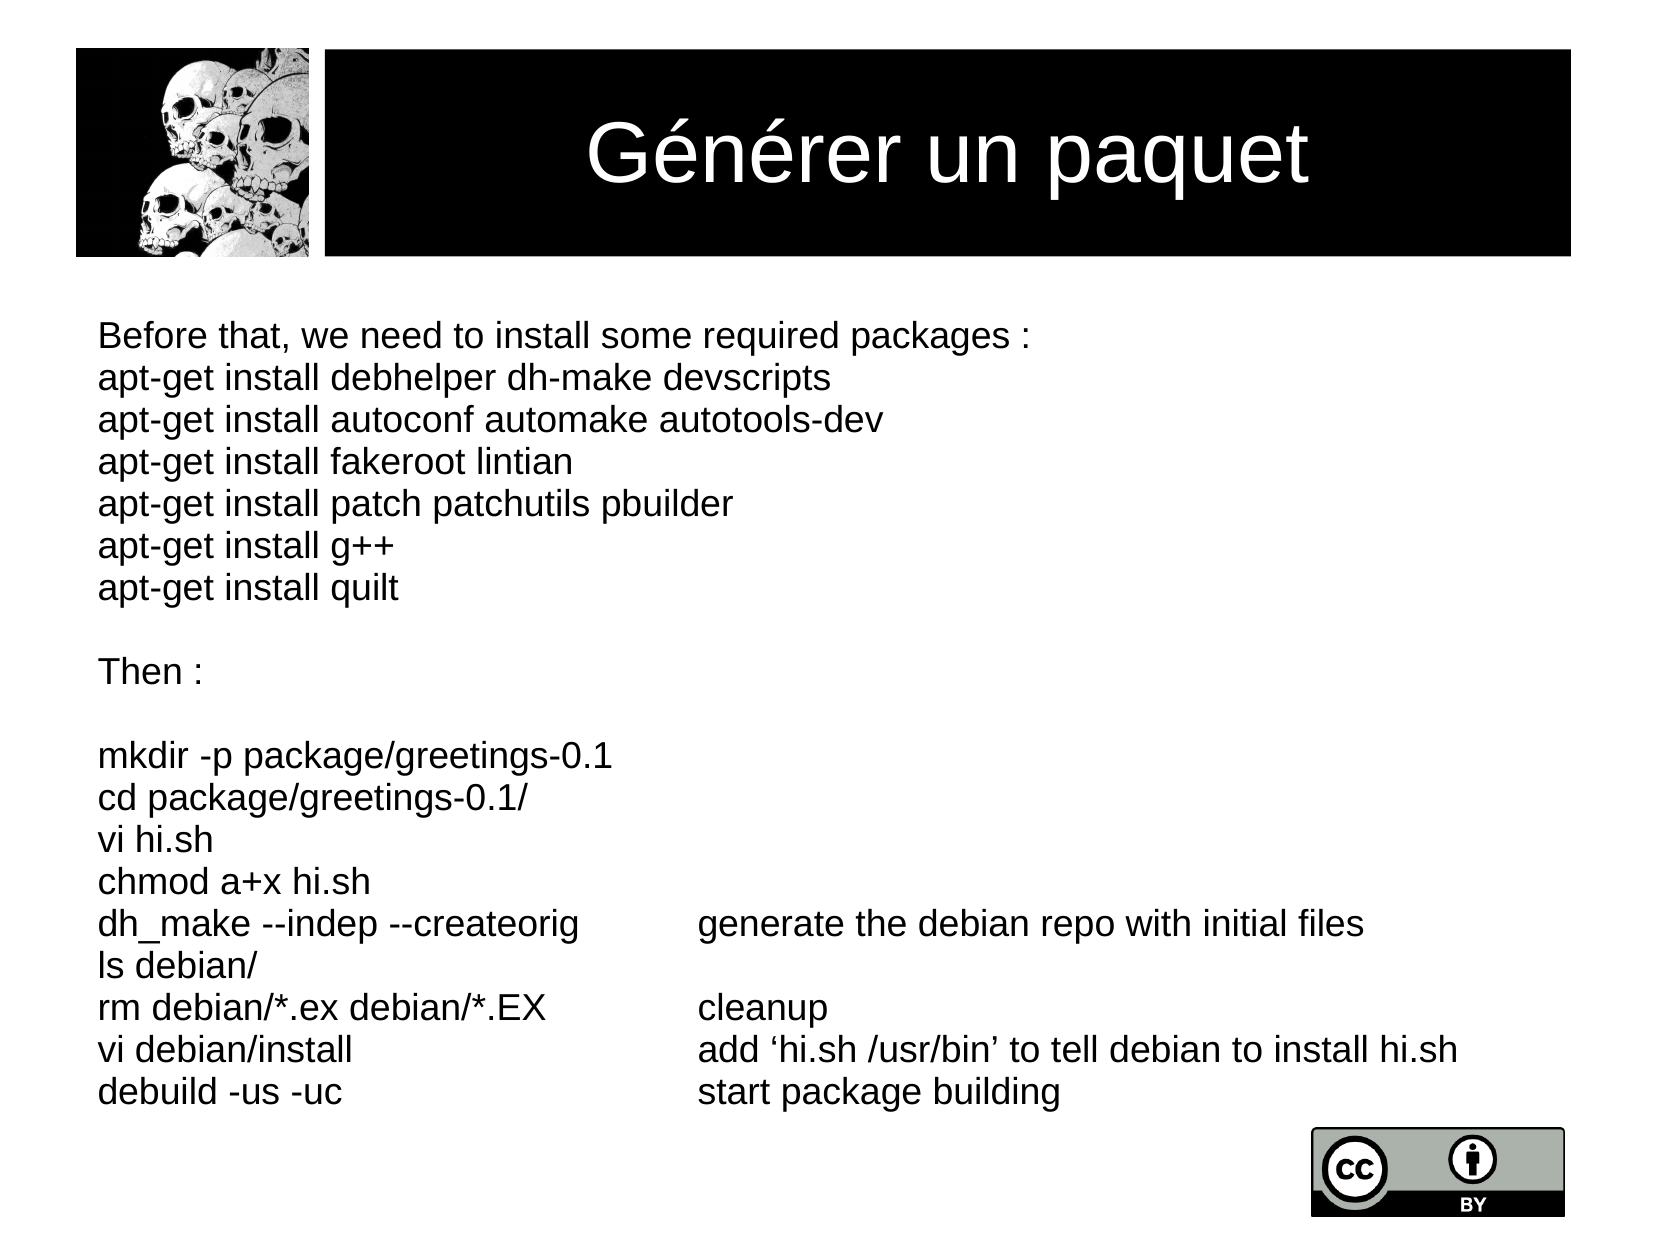

# Générer un paquet
Before that, we need to install some required packages :
apt-get install debhelper dh-make devscripts
apt-get install autoconf automake autotools-dev
apt-get install fakeroot lintian
apt-get install patch patchutils pbuilder
apt-get install g++
apt-get install quilt
Then :
mkdir -p package/greetings-0.1
cd package/greetings-0.1/
vi hi.sh
chmod a+x hi.sh
dh_make --indep --createorig 		generate the debian repo with initial files
ls debian/
rm debian/*.ex debian/*.EX			cleanup
vi debian/install					add ‘hi.sh /usr/bin’ to tell debian to install hi.sh
debuild -us -uc					start package building